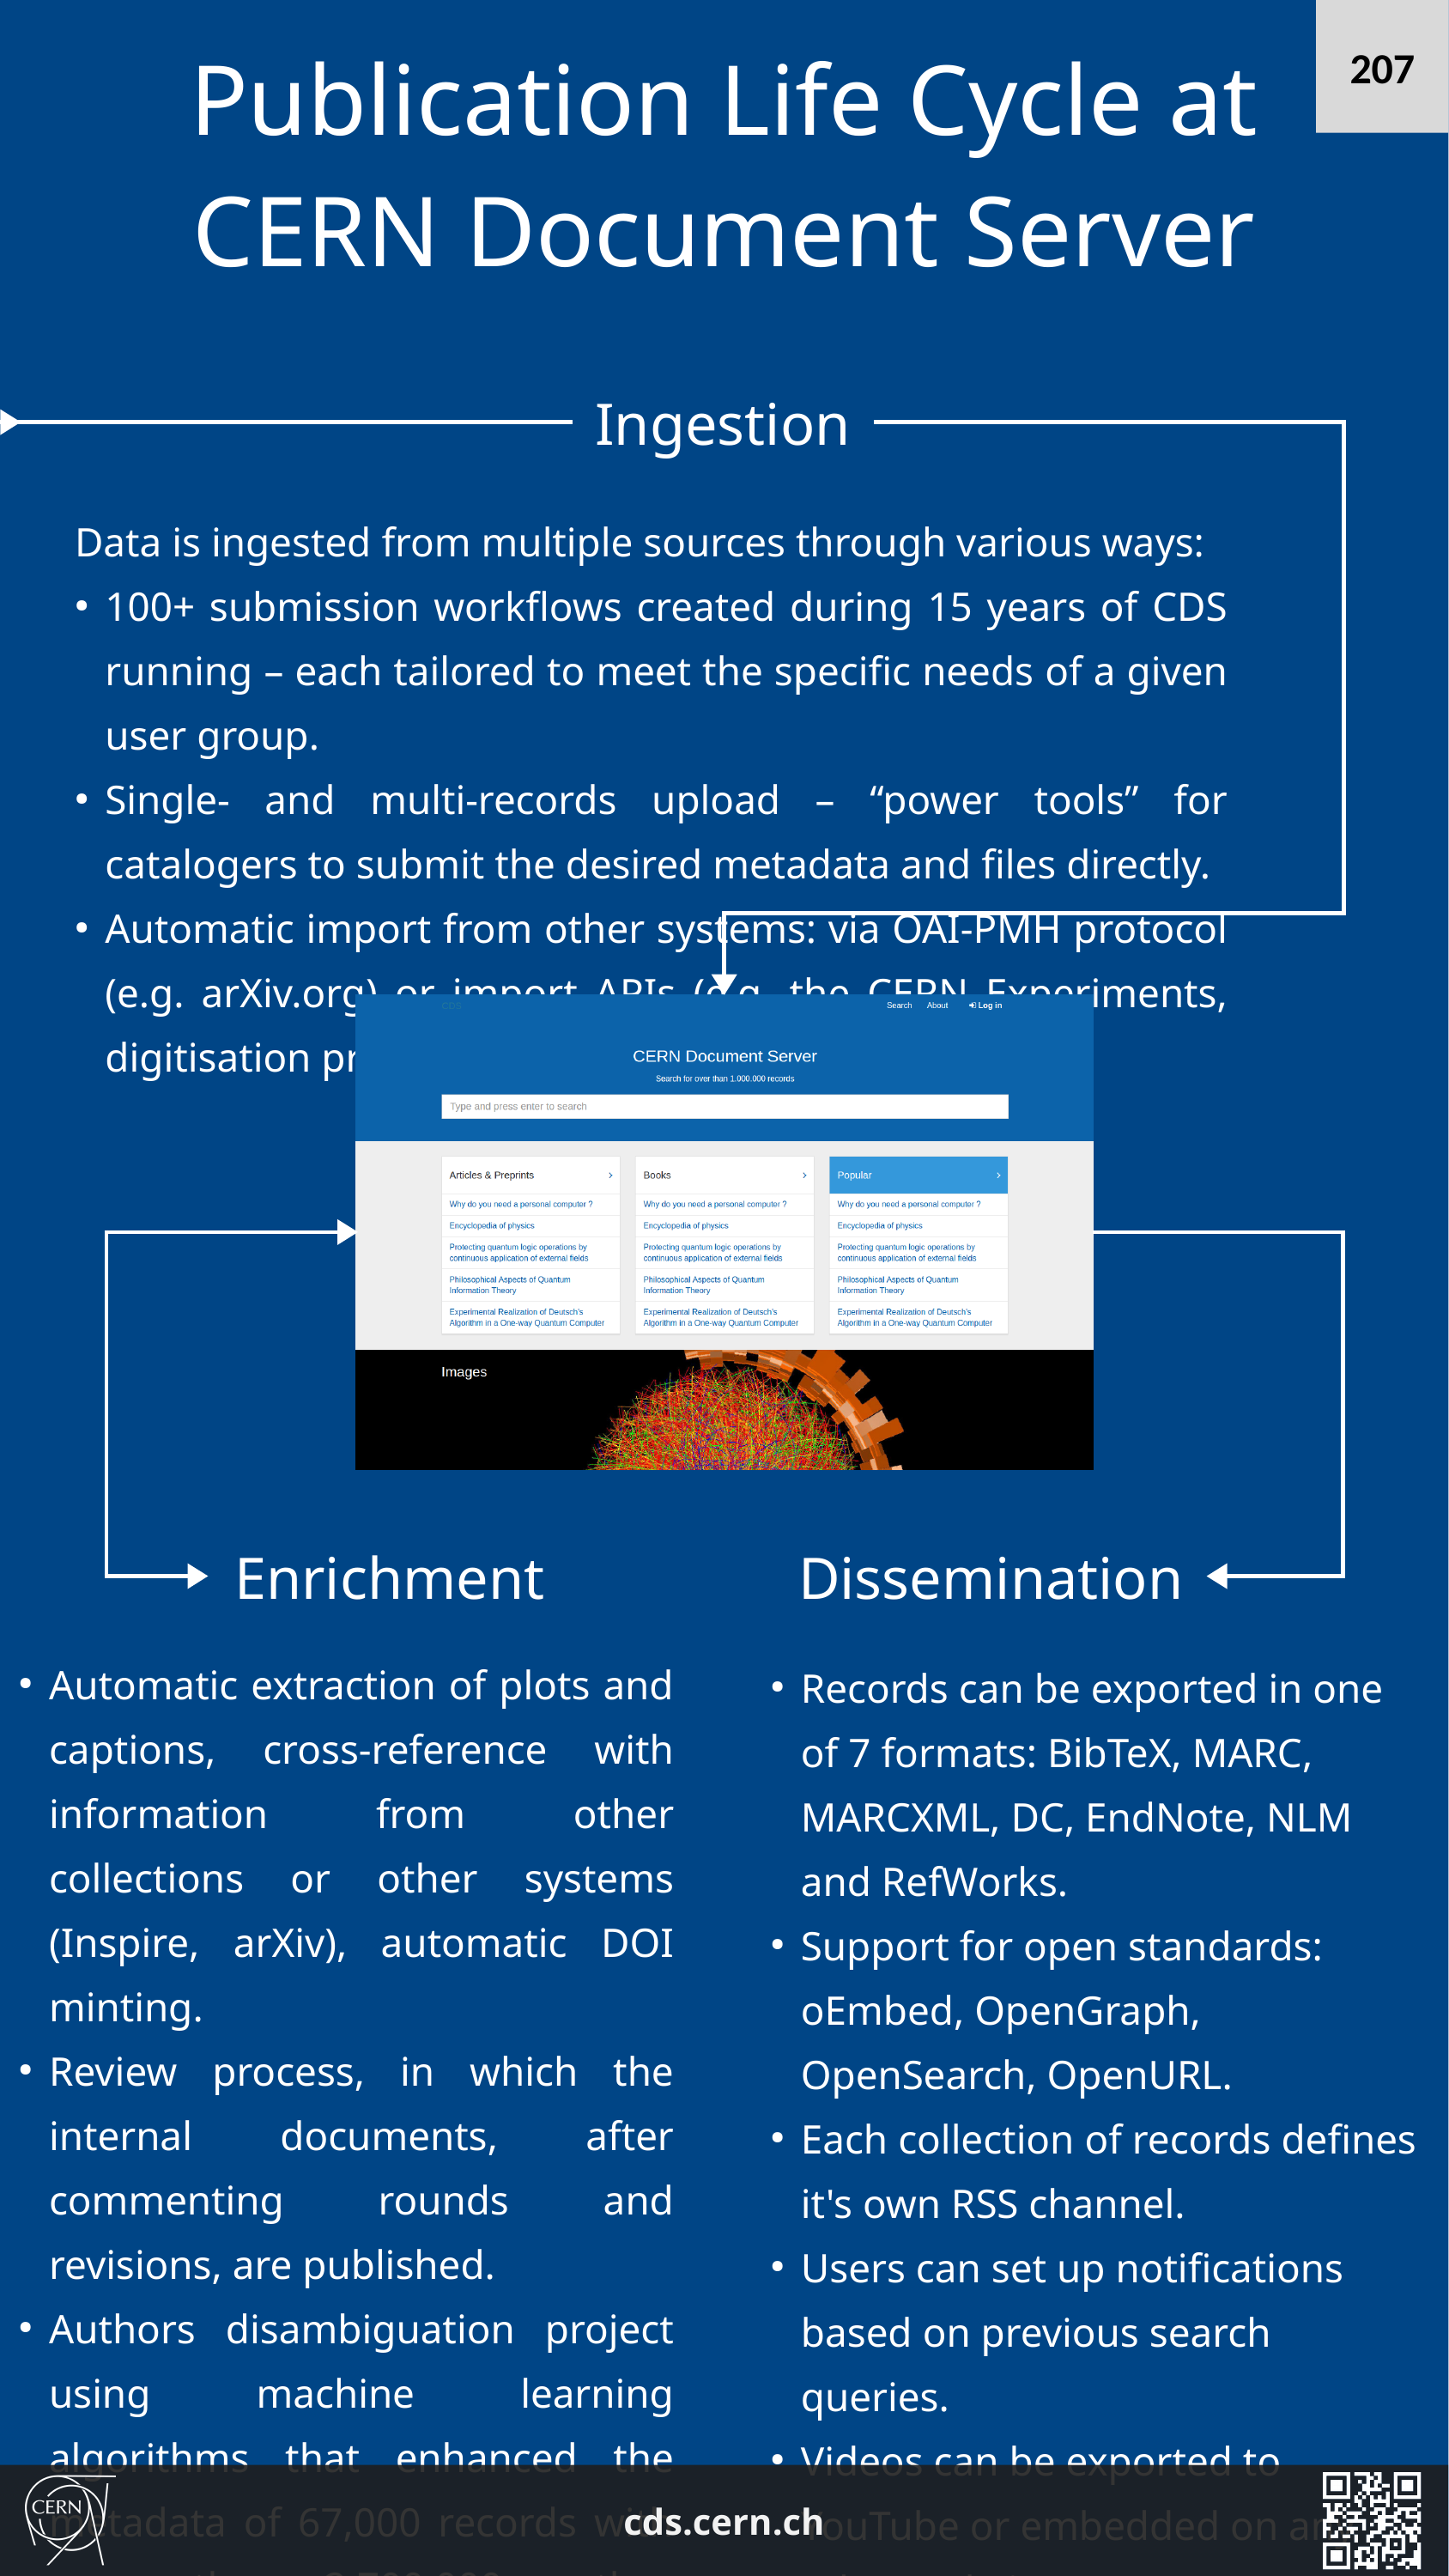

207
Publication Life Cycle at CERN Document Server
Ingestion
Data is ingested from multiple sources through various ways:
100+ submission workflows created during 15 years of CDS running – each tailored to meet the specific needs of a given user group.
Single- and multi-records upload – “power tools” for catalogers to submit the desired metadata and files directly.
Automatic import from other systems: via OAI-PMH protocol (e.g. arXiv.org) or import APIs (e.g. the CERN Experiments, digitisation projects, video lecture recordings).
CERN Document Server hosts over 1,300,000 different documents. How does their life looks like?
Enrichment
Dissemination
Automatic extraction of plots and captions, cross-reference with information from other collections or other systems (Inspire, arXiv), automatic DOI minting.
Review process, in which the internal documents, after commenting rounds and revisions, are published.
Authors disambiguation project using machine learning algorithms that enhanced the metadata of 67,000 records with more than 2,700,000 author signatures.
Recommendation system suggesting relevant or similar documents based on previous users' interactions with CDS.
Records can be exported in one of 7 formats: BibTeX, MARC, MARCXML, DC, EndNote, NLM and RefWorks.
Support for open standards: oEmbed, OpenGraph, OpenSearch, OpenURL.
Each collection of records defines it's own RSS channel.
Users can set up notifications based on previous search queries.
Videos can be exported to YouTube or embedded on any other website.
Public CDS records can be harvested through OAI-PMH protocol.
cds.cern.ch